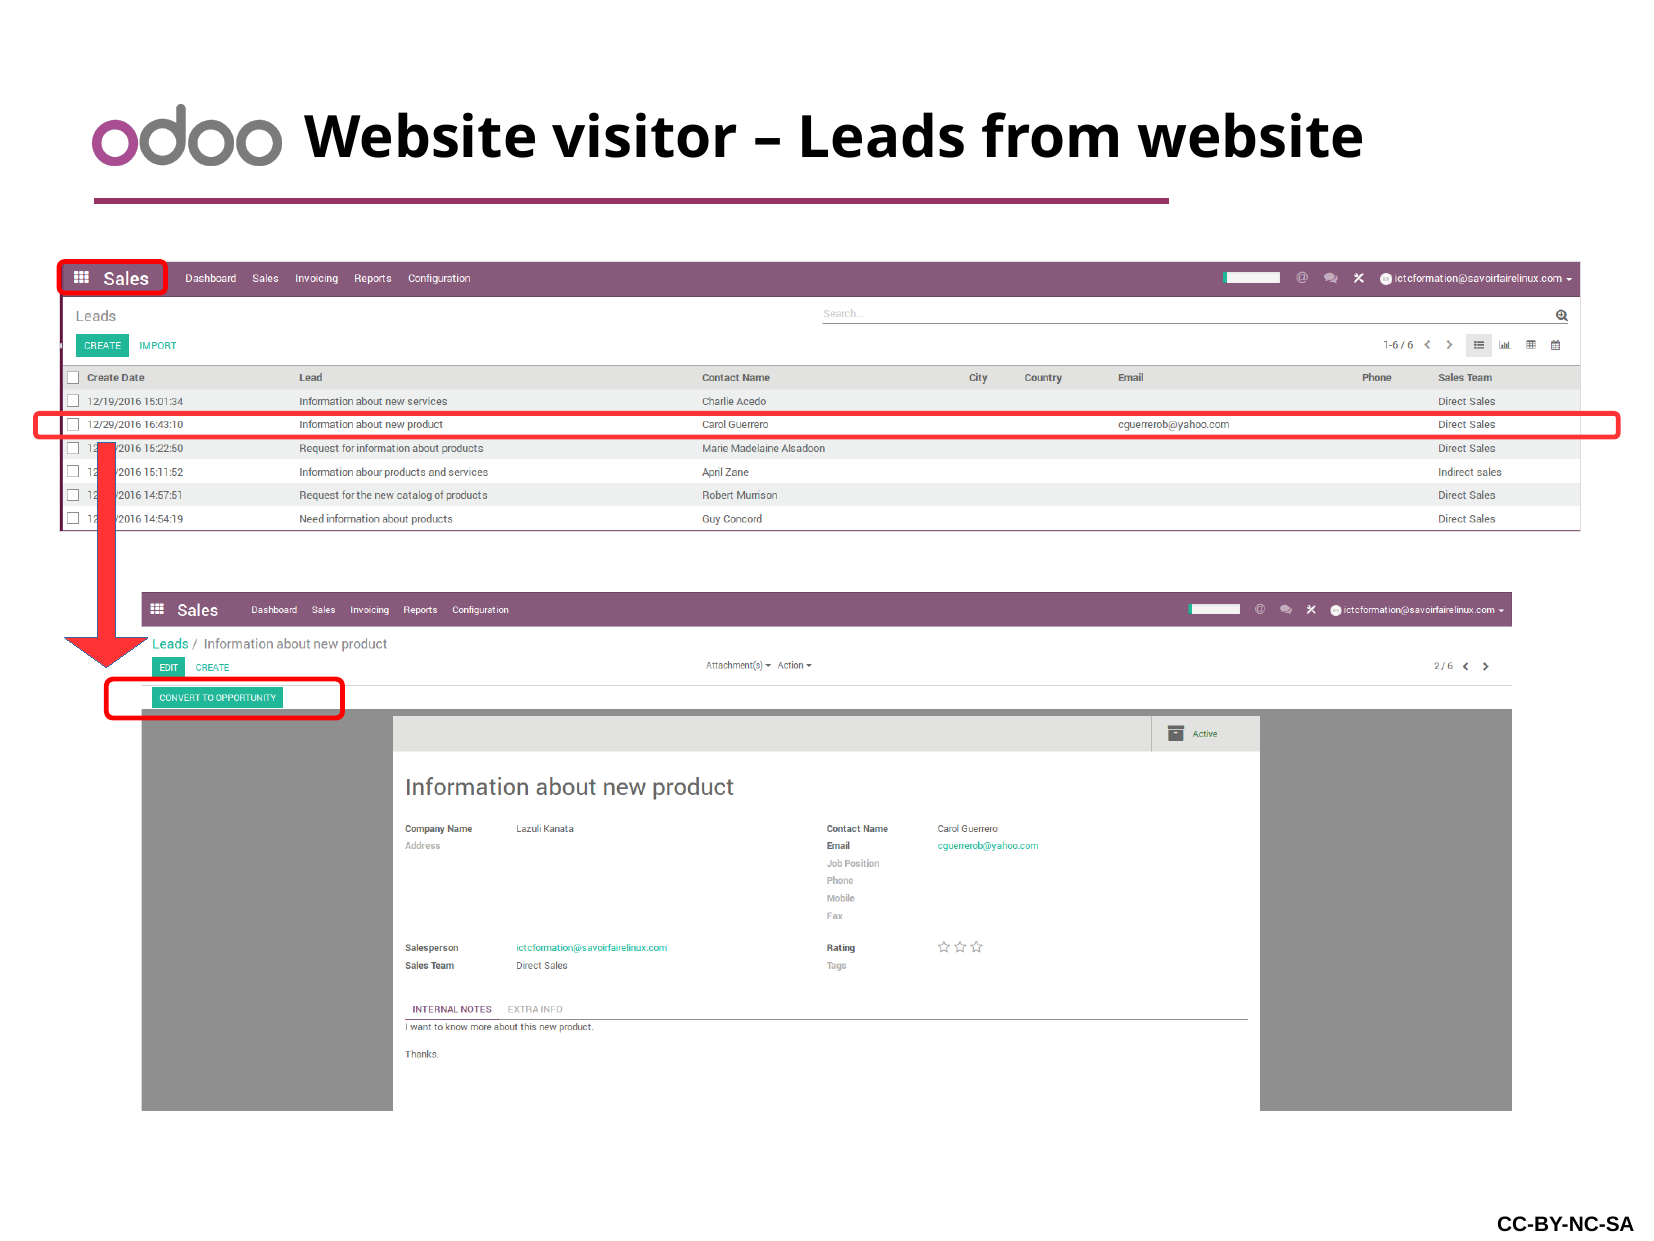

# Website visitor – Leads from website
CC-BY-NC-SA